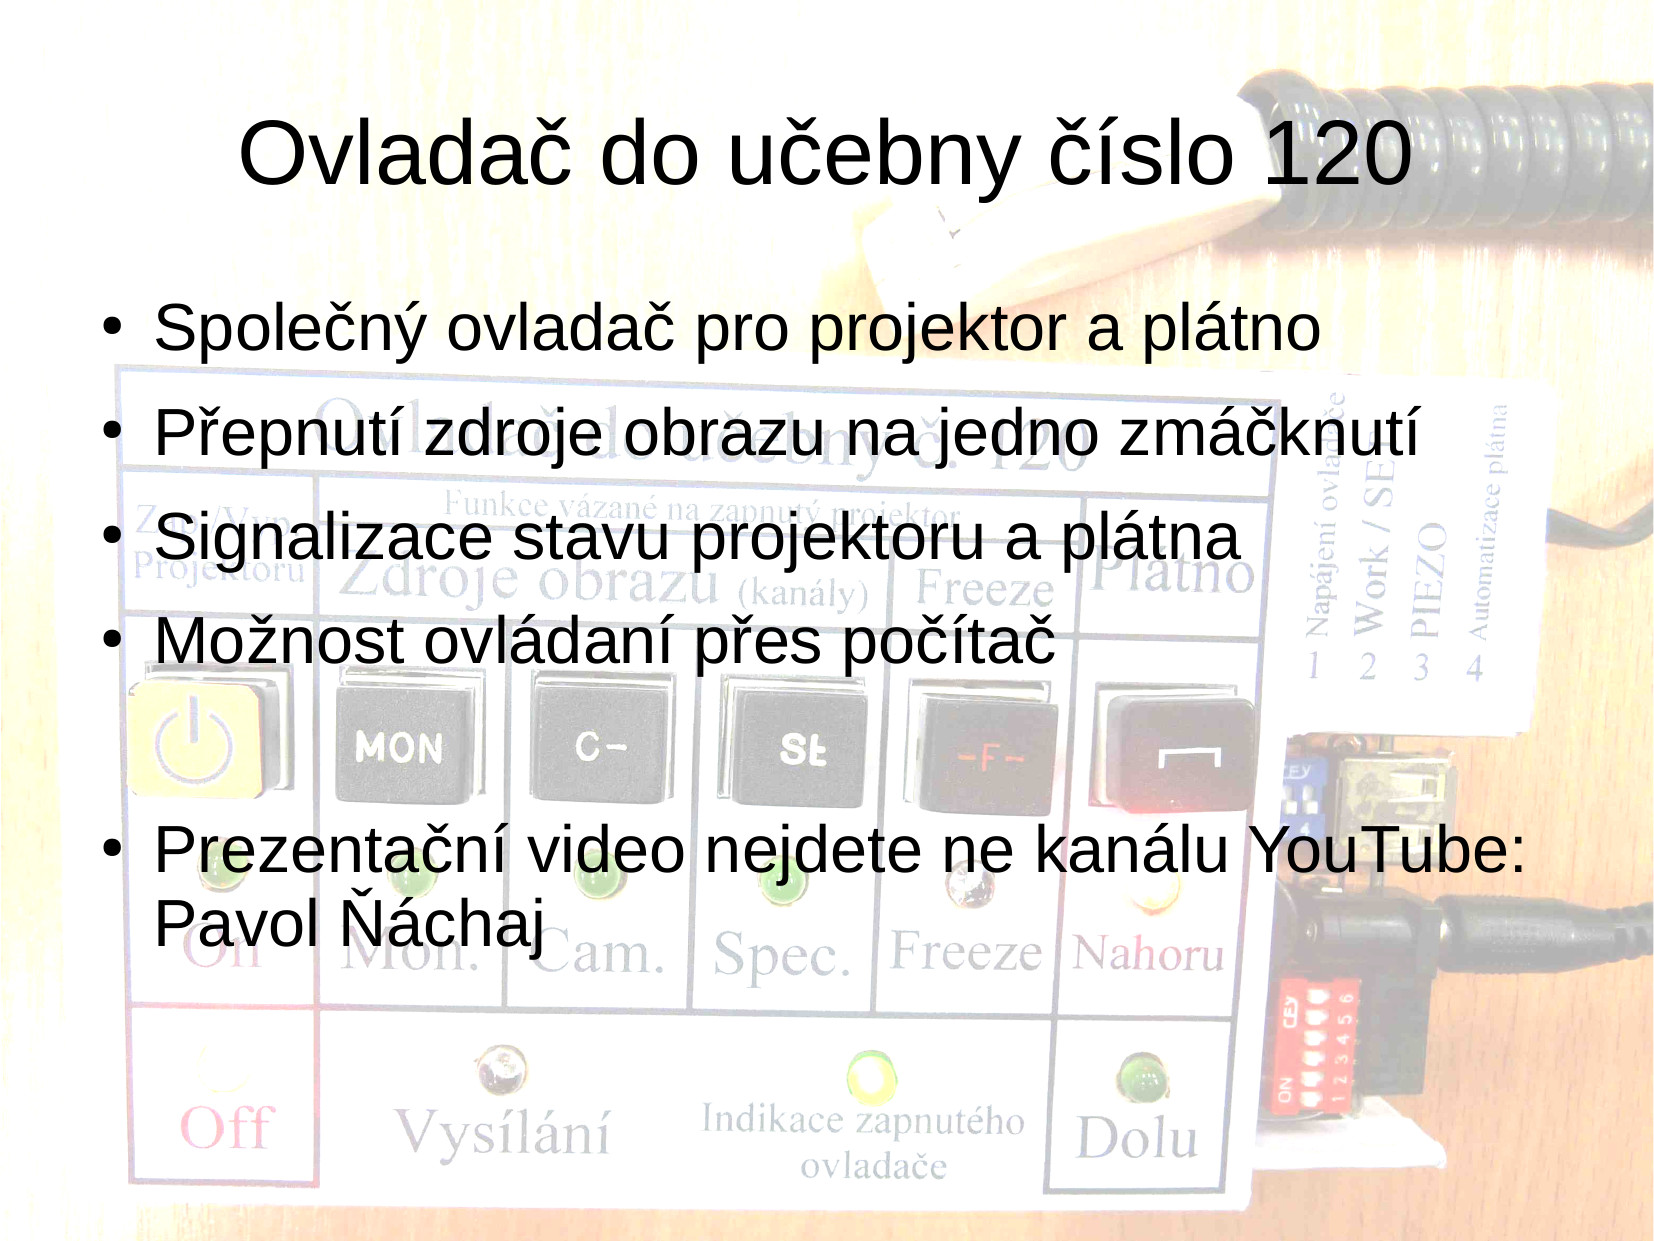

# Ovladač do učebny číslo 120
Společný ovladač pro projektor a plátno
Přepnutí zdroje obrazu na jedno zmáčknutí
Signalizace stavu projektoru a plátna
Možnost ovládaní přes počítač
Prezentační video nejdete ne kanálu YouTube: Pavol Ňáchaj